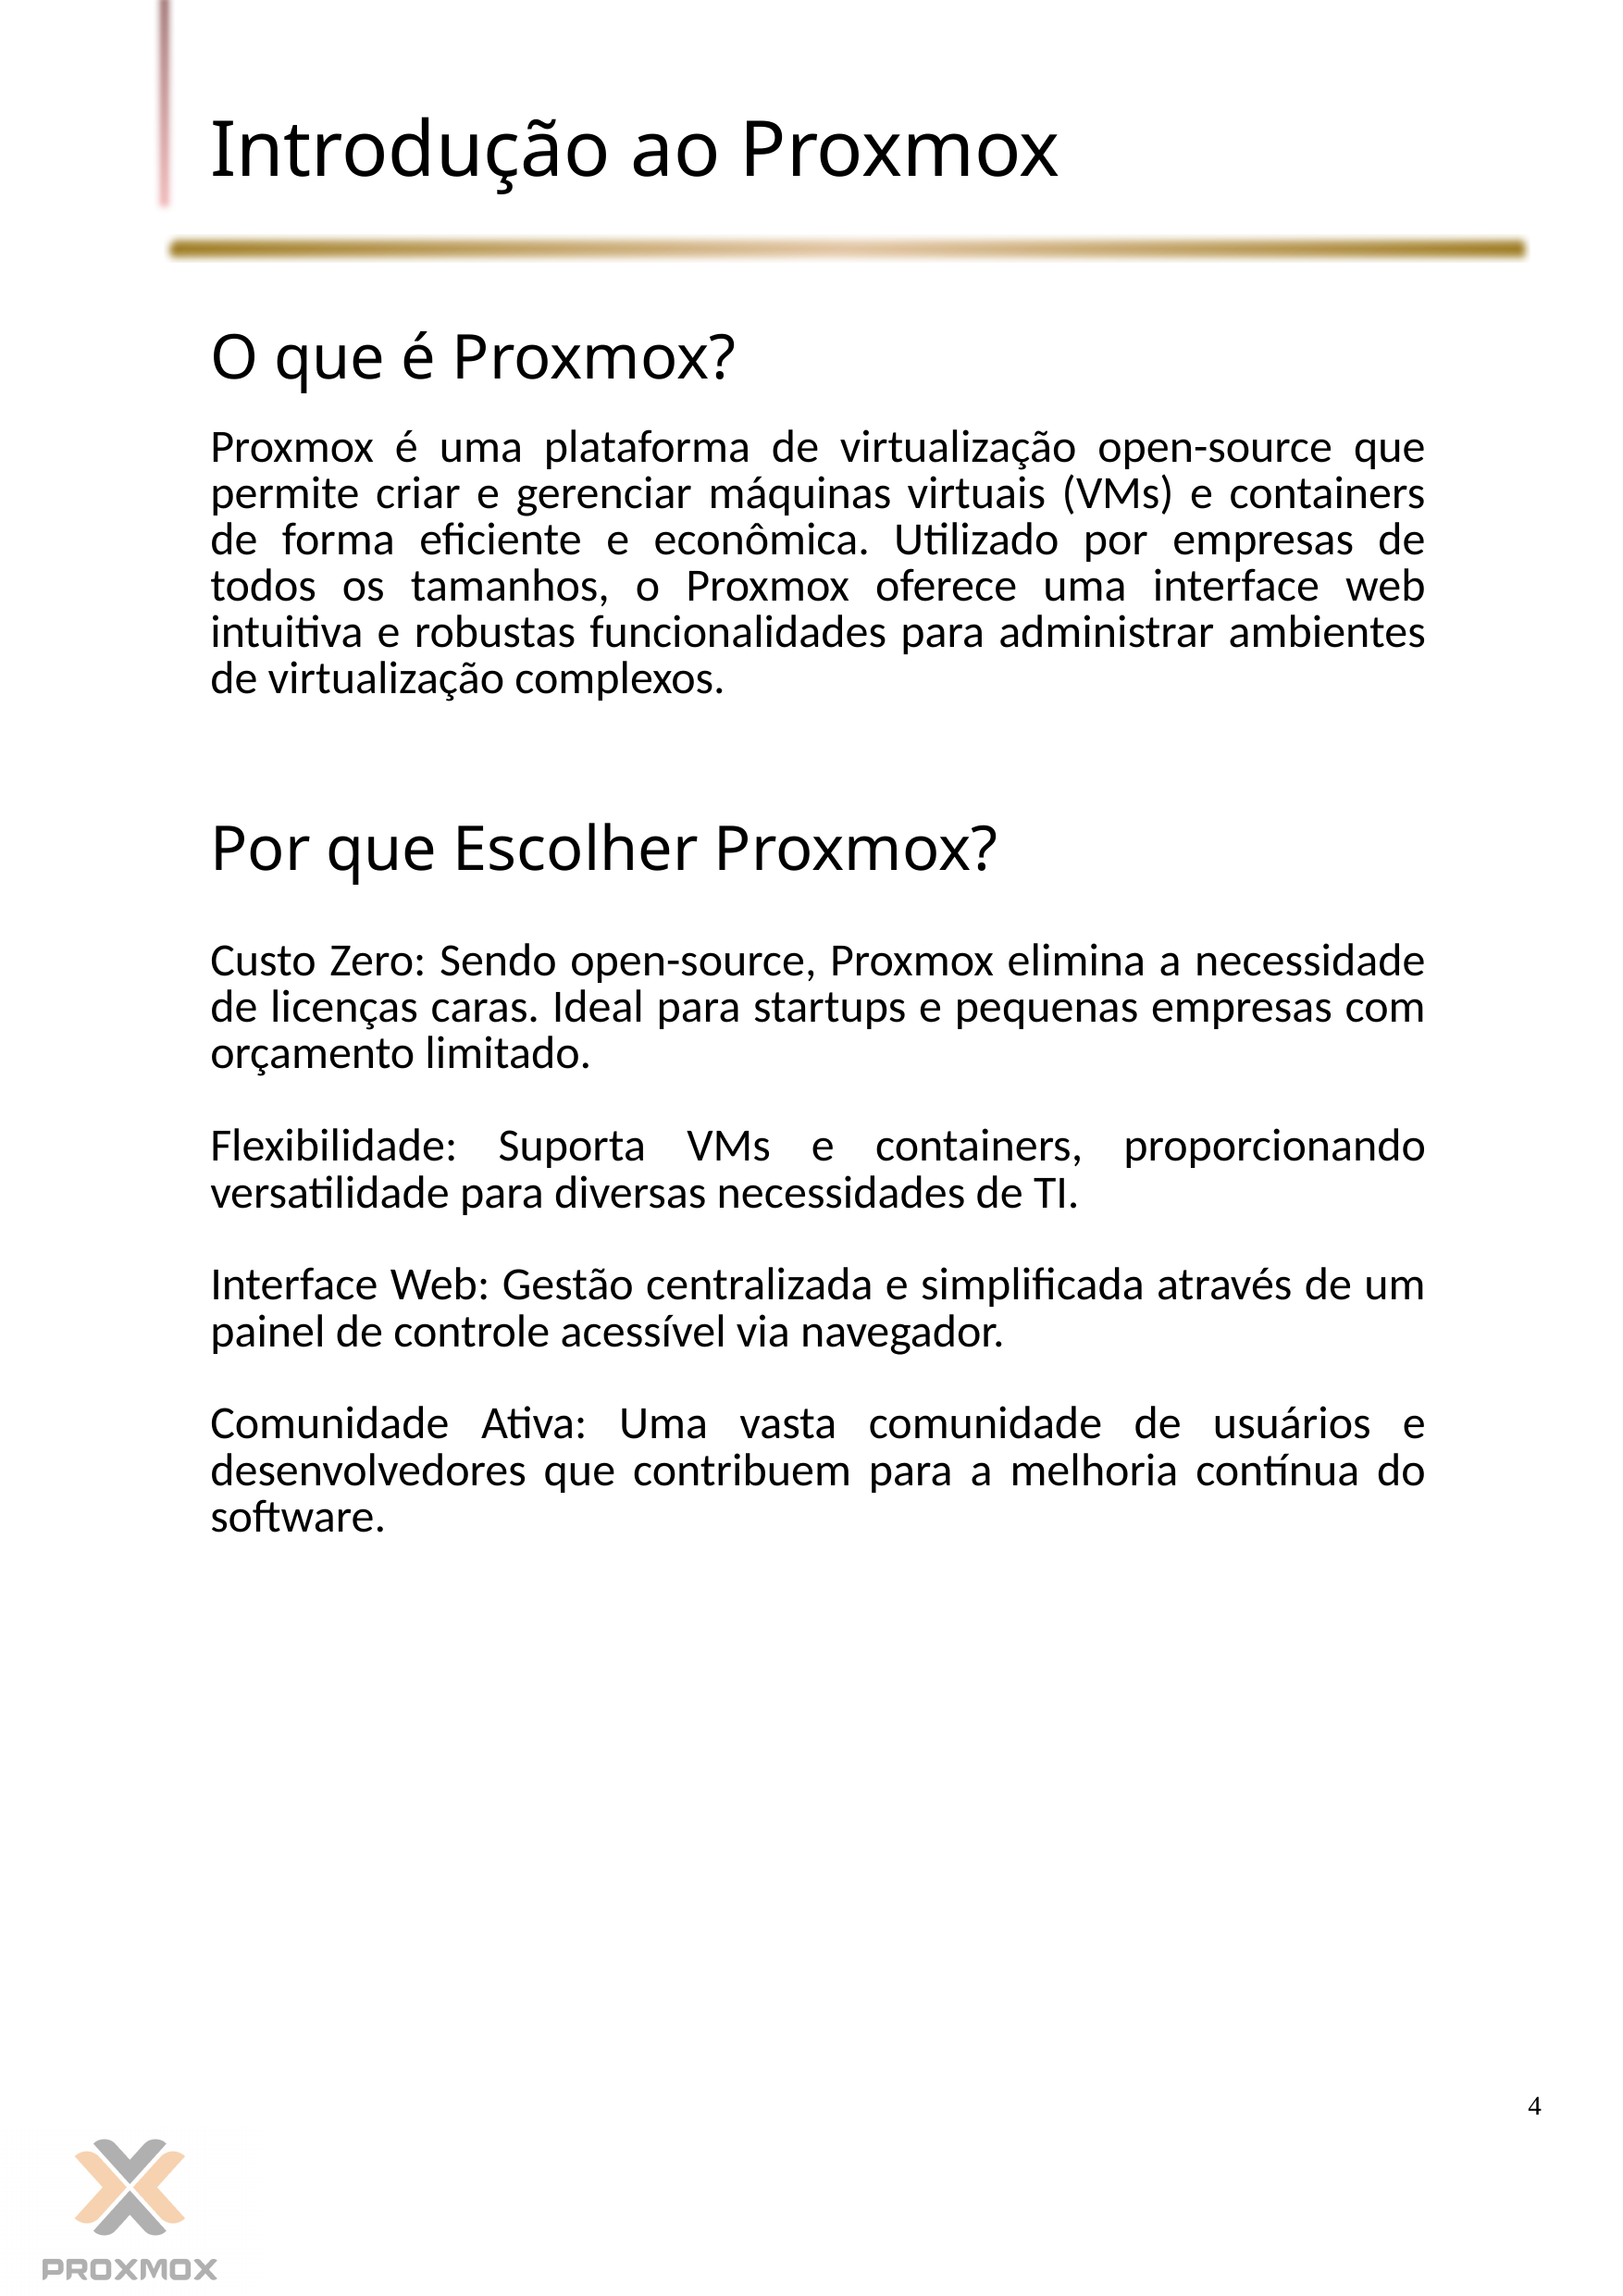

Introdução ao Proxmox
O que é Proxmox?
Proxmox é uma plataforma de virtualização open-source que permite criar e gerenciar máquinas virtuais (VMs) e containers de forma eficiente e econômica. Utilizado por empresas de todos os tamanhos, o Proxmox oferece uma interface web intuitiva e robustas funcionalidades para administrar ambientes de virtualização complexos.
Por que Escolher Proxmox?
Custo Zero: Sendo open-source, Proxmox elimina a necessidade de licenças caras. Ideal para startups e pequenas empresas com orçamento limitado.
Flexibilidade: Suporta VMs e containers, proporcionando versatilidade para diversas necessidades de TI.
Interface Web: Gestão centralizada e simplificada através de um painel de controle acessível via navegador.
Comunidade Ativa: Uma vasta comunidade de usuários e desenvolvedores que contribuem para a melhoria contínua do software.
4